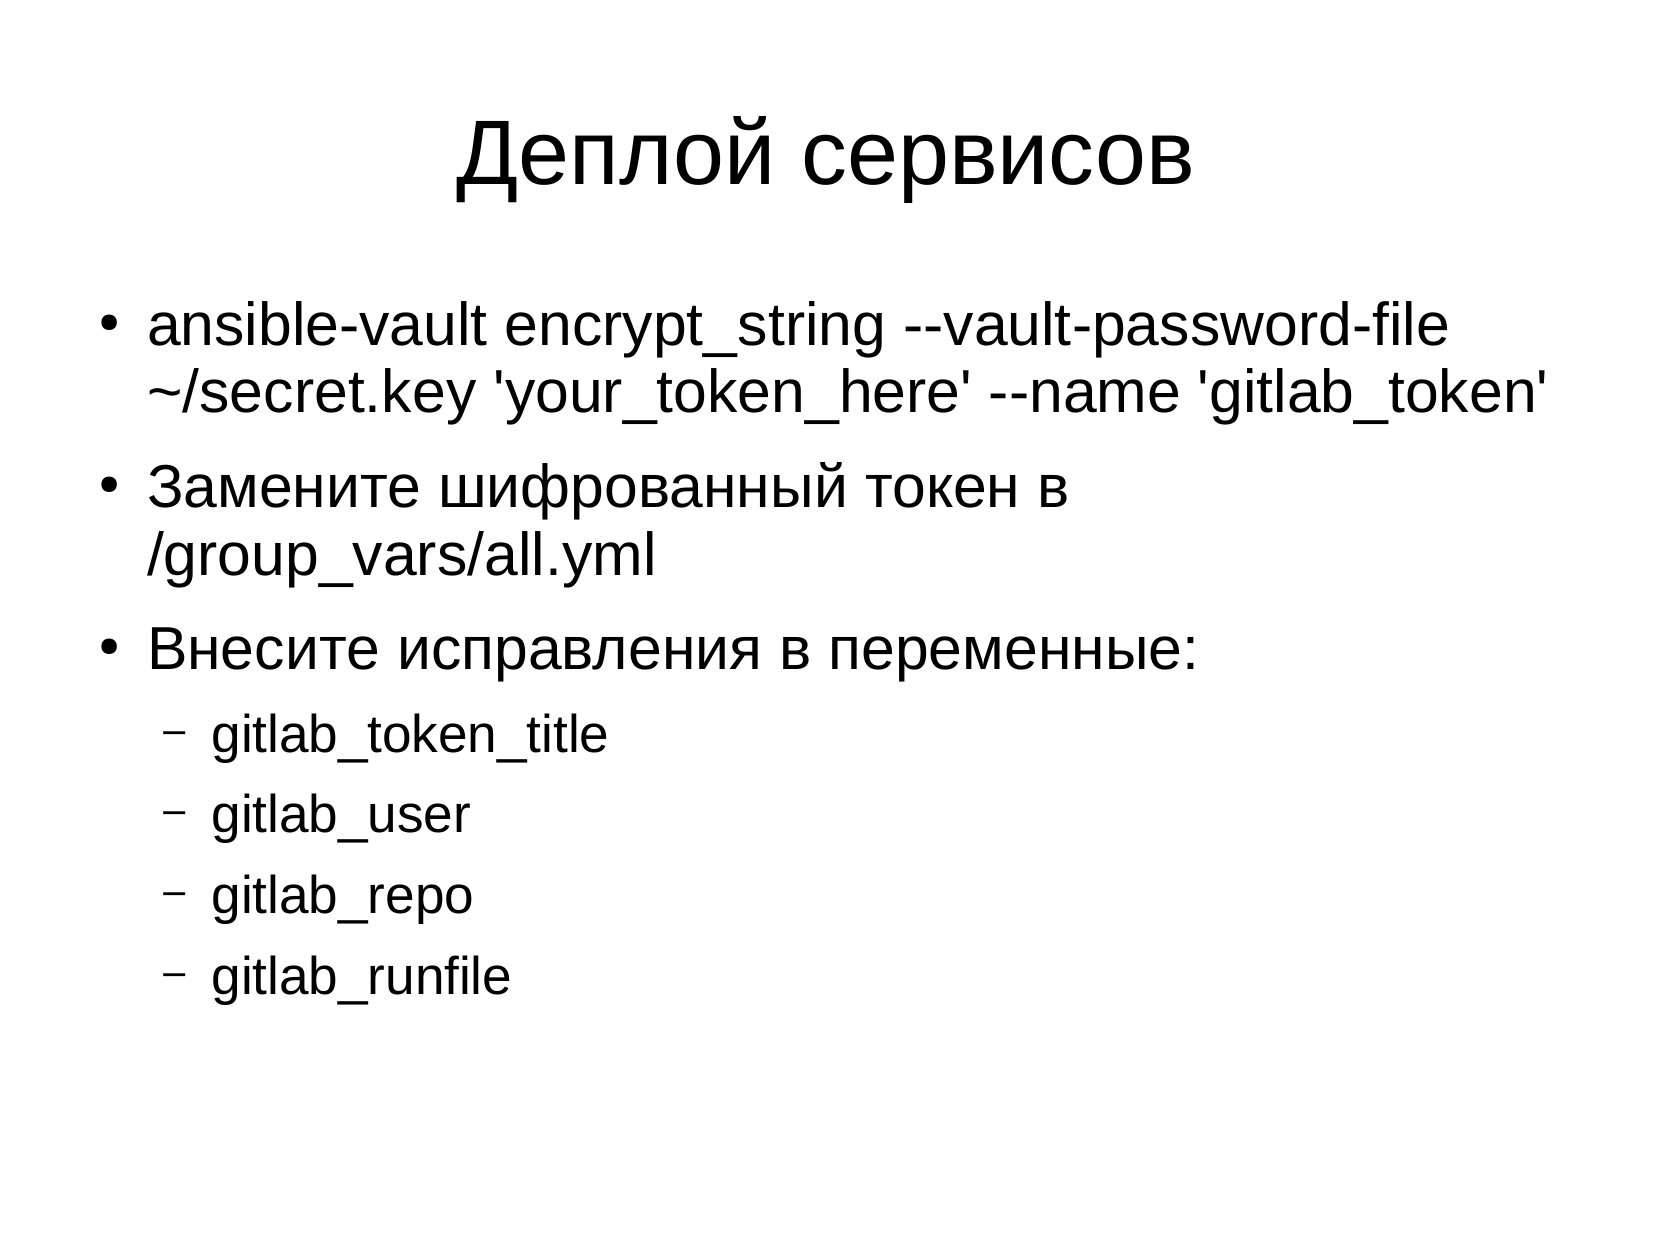

# Деплой сервисов
ansible-vault encrypt_string --vault-password-file ~/secret.key 'your_token_here' --name 'gitlab_token'
Замените шифрованный токен в /group_vars/all.yml
Внесите исправления в переменные:
gitlab_token_title
gitlab_user
gitlab_repo
gitlab_runfile